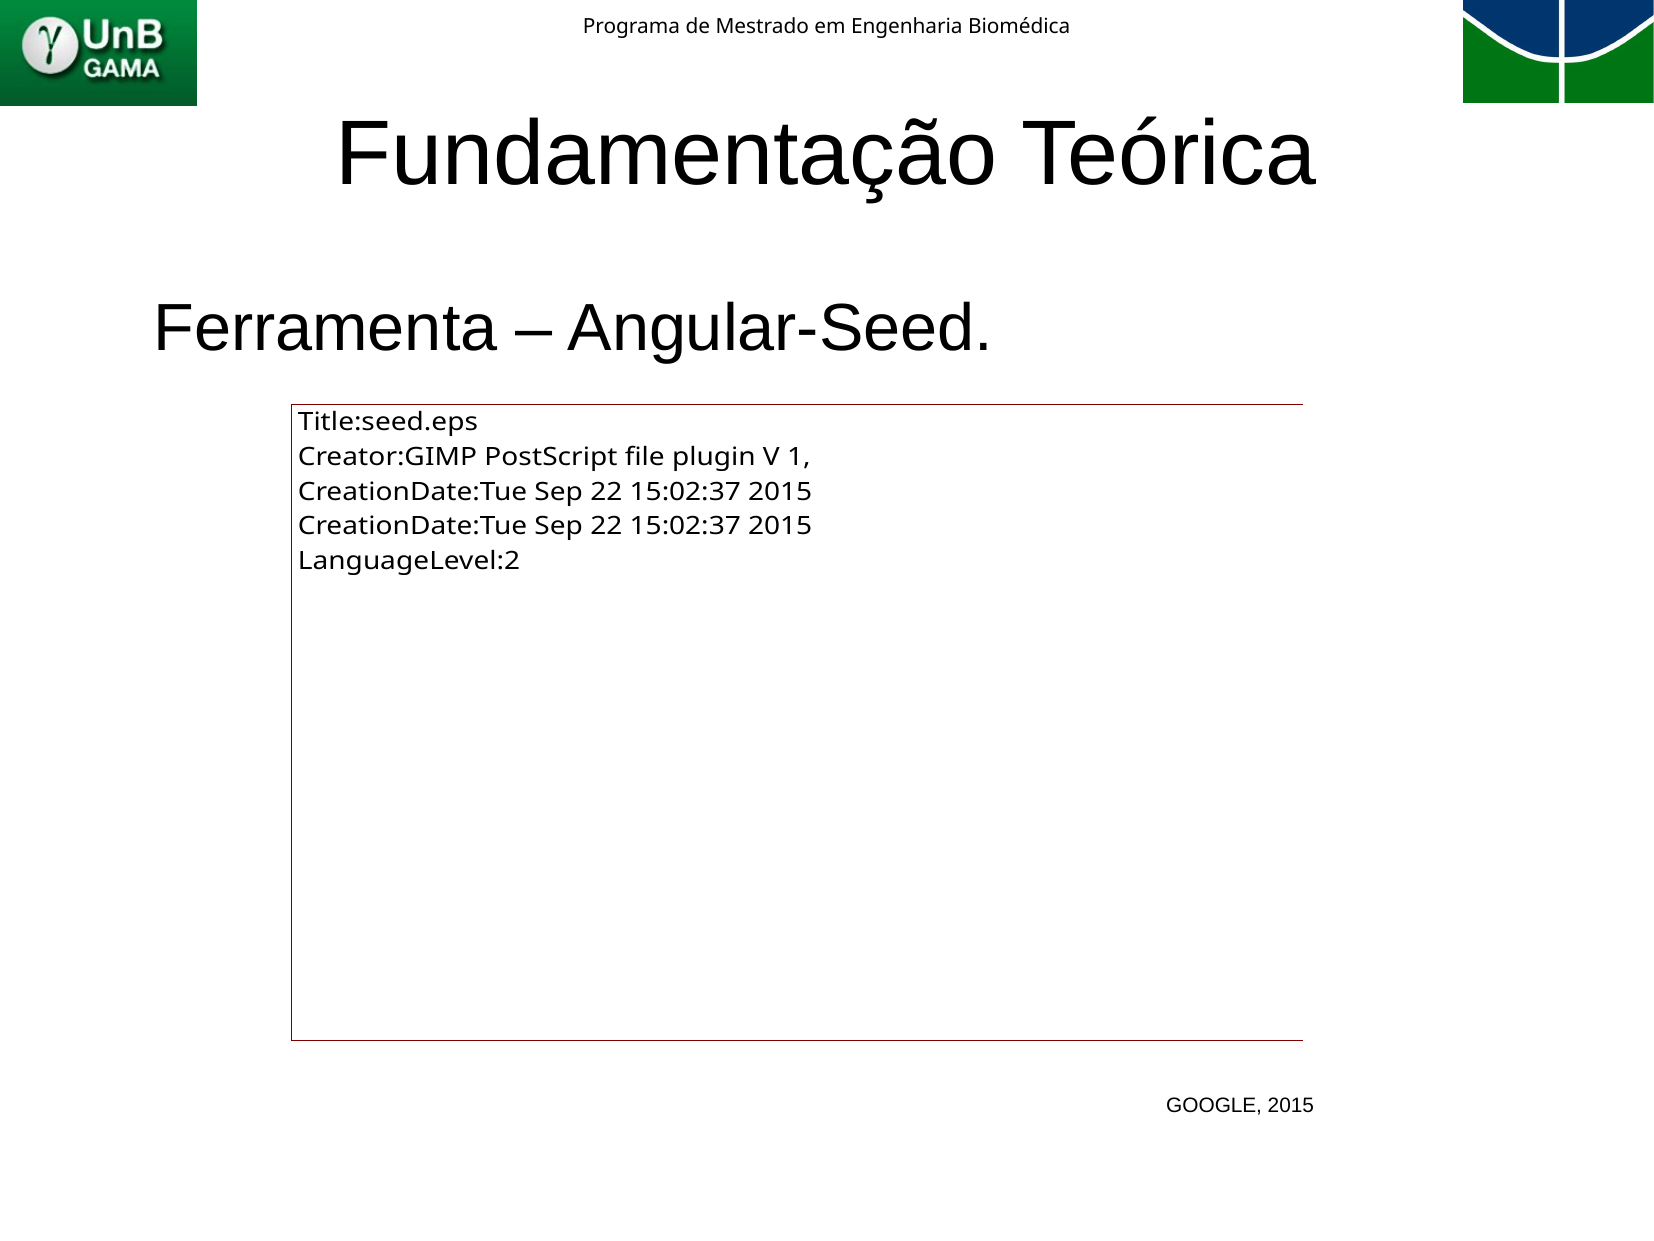

# Fundamentação Teórica
Ferramenta – Angular-Seed.
GOOGLE, 2015